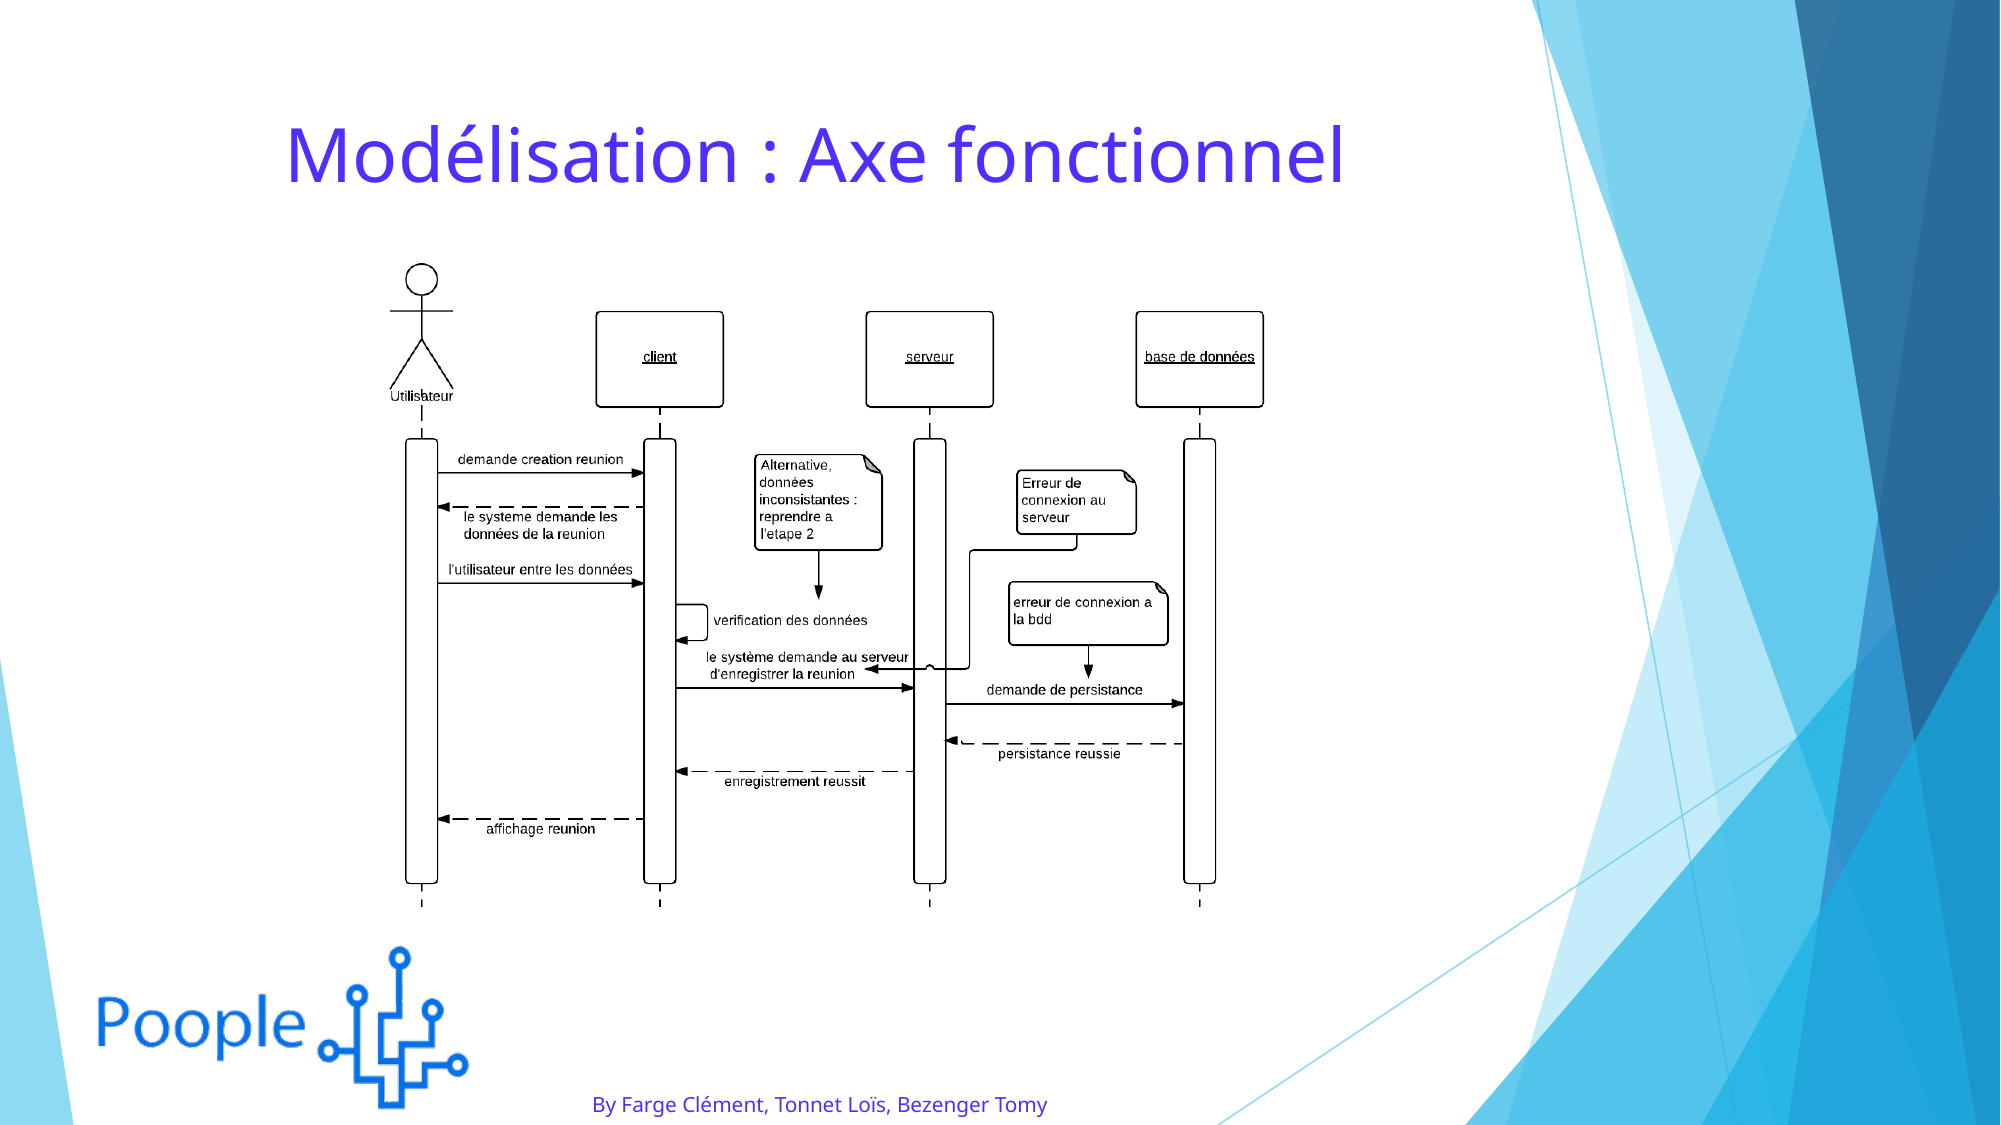

# Modélisation : Axe fonctionnel
By Farge Clément, Tonnet Loïs, Bezenger Tomy